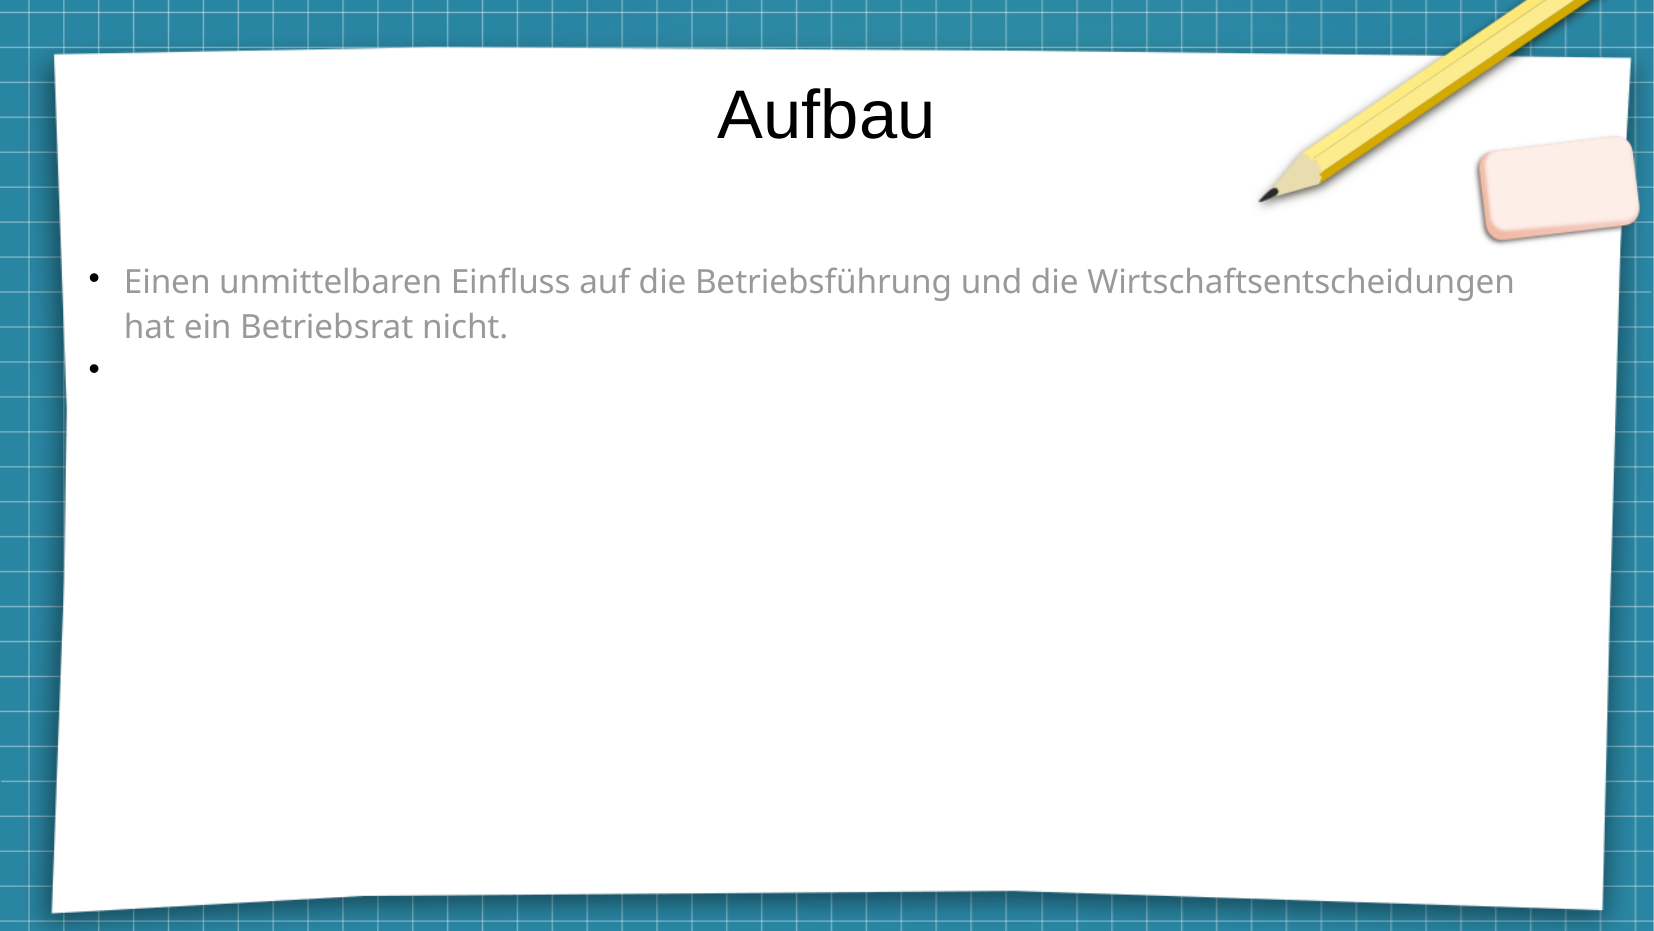

# Aufbau
Einen unmittelbaren Einfluss auf die Betriebsführung und die Wirtschaftsentscheidungen hat ein Betriebsrat nicht.